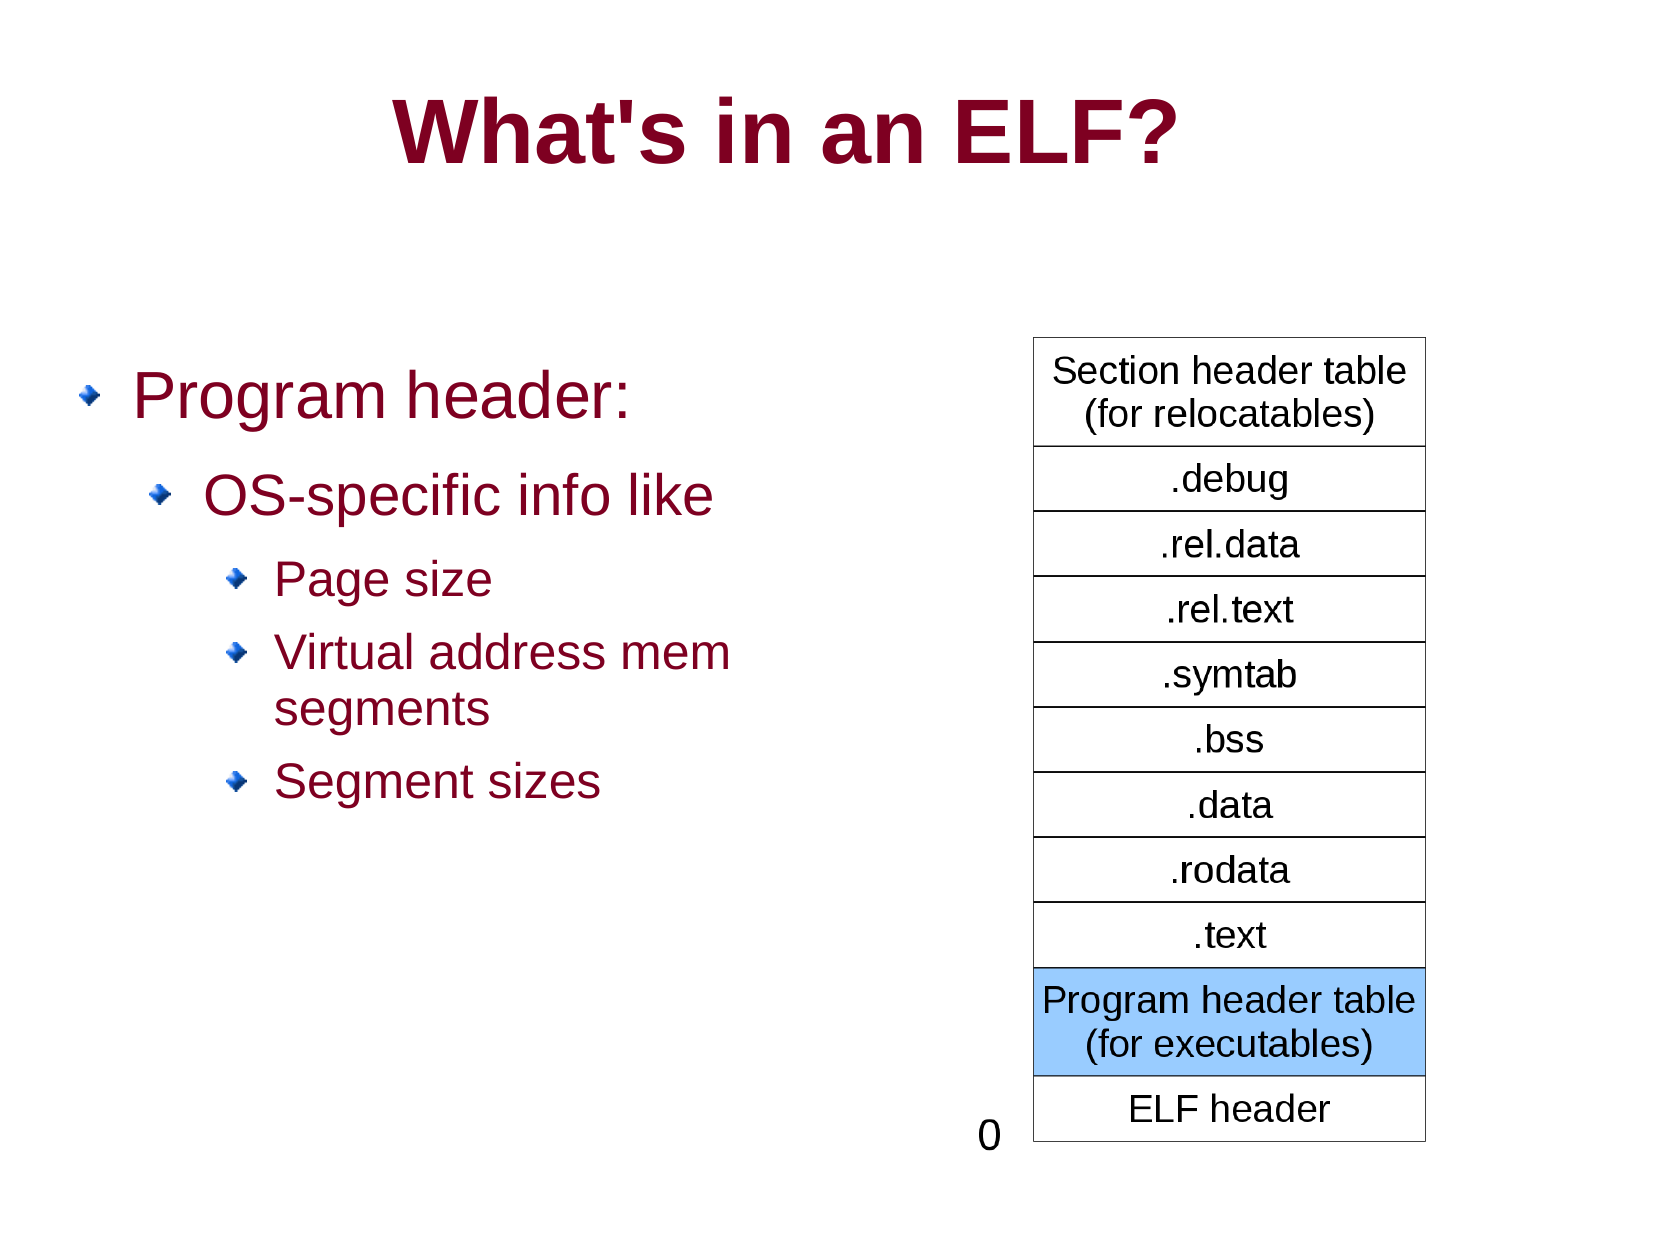

# What's in an ELF?
Program header:
OS-specific info like
Page size
Virtual address mem segments
Segment sizes